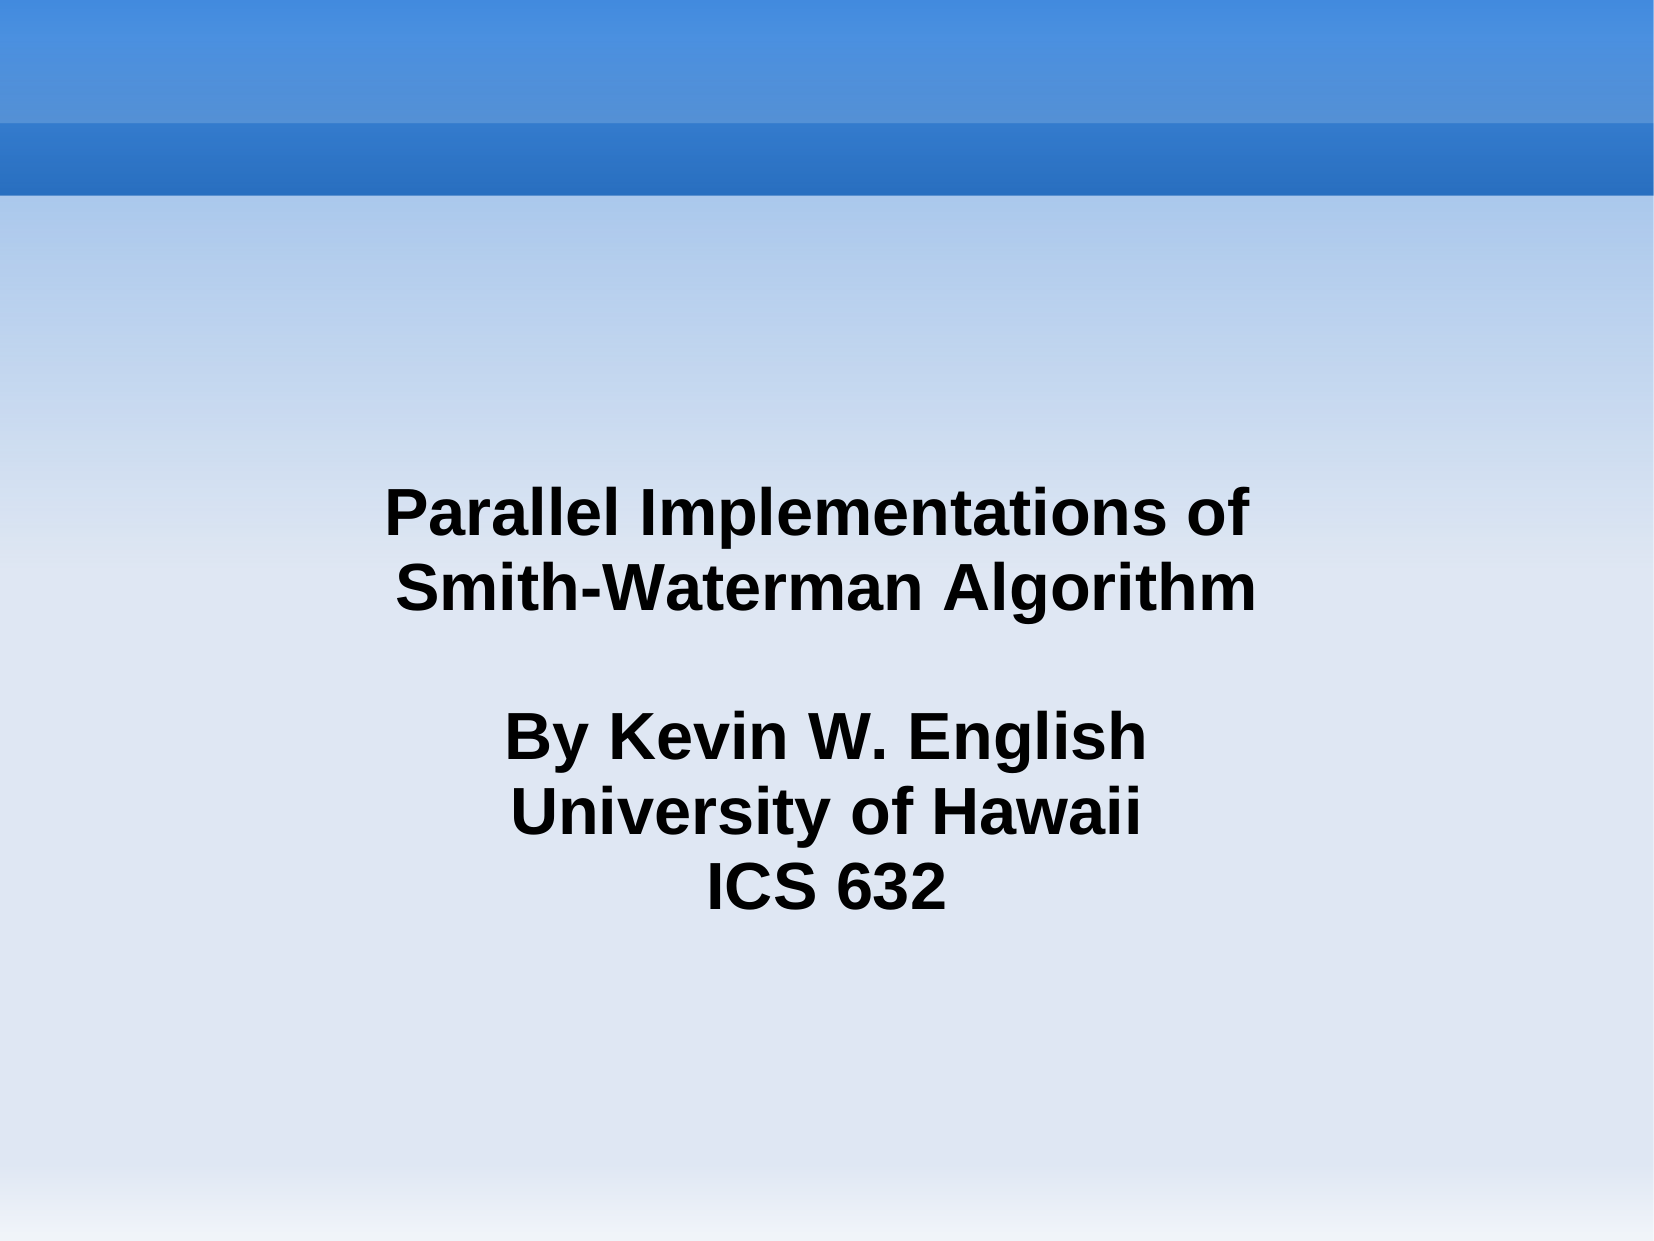

Parallel Implementations of
Smith-Waterman Algorithm
By Kevin W. English
University of Hawaii
ICS 632